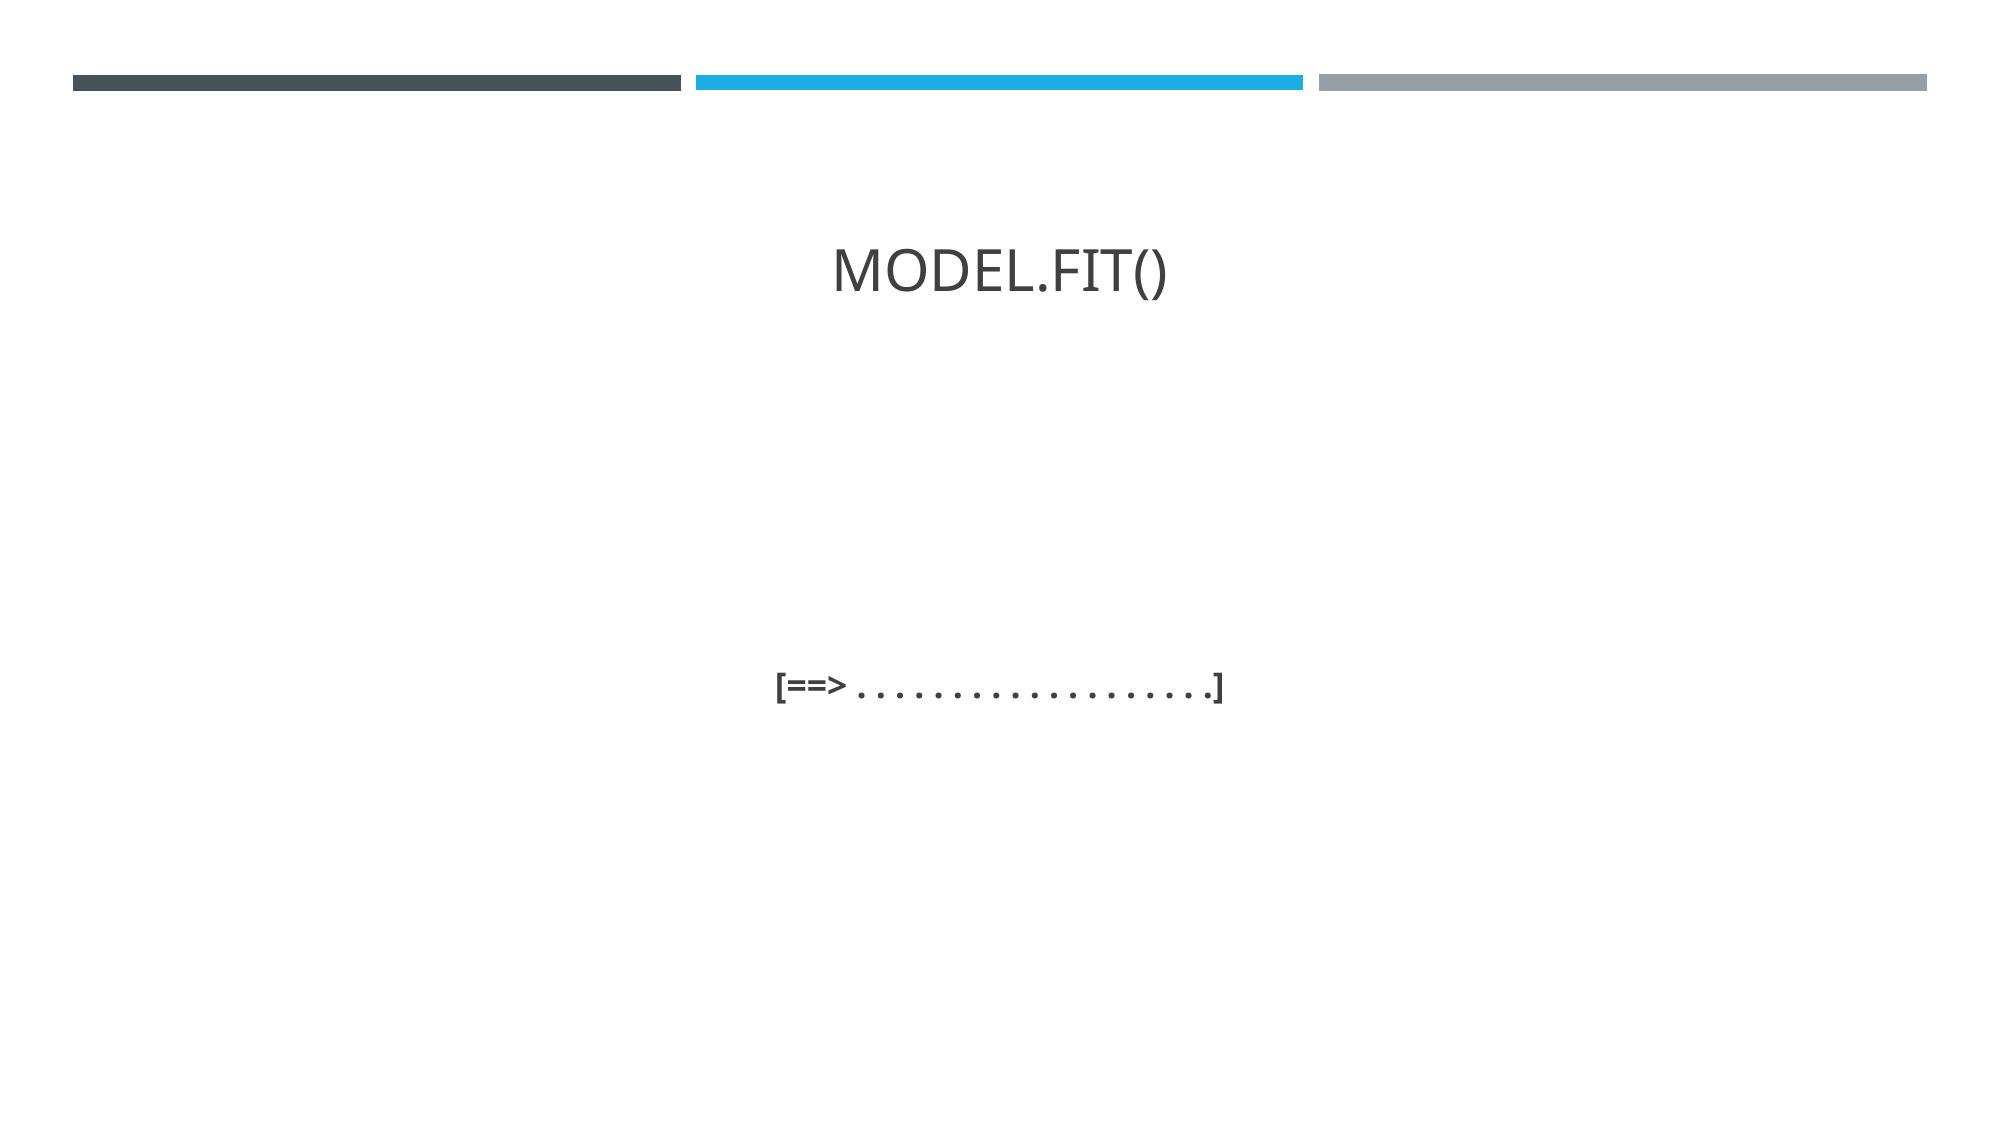

# Model.fit()
[==> . . . . . . . . . . . . . . . . . . .]